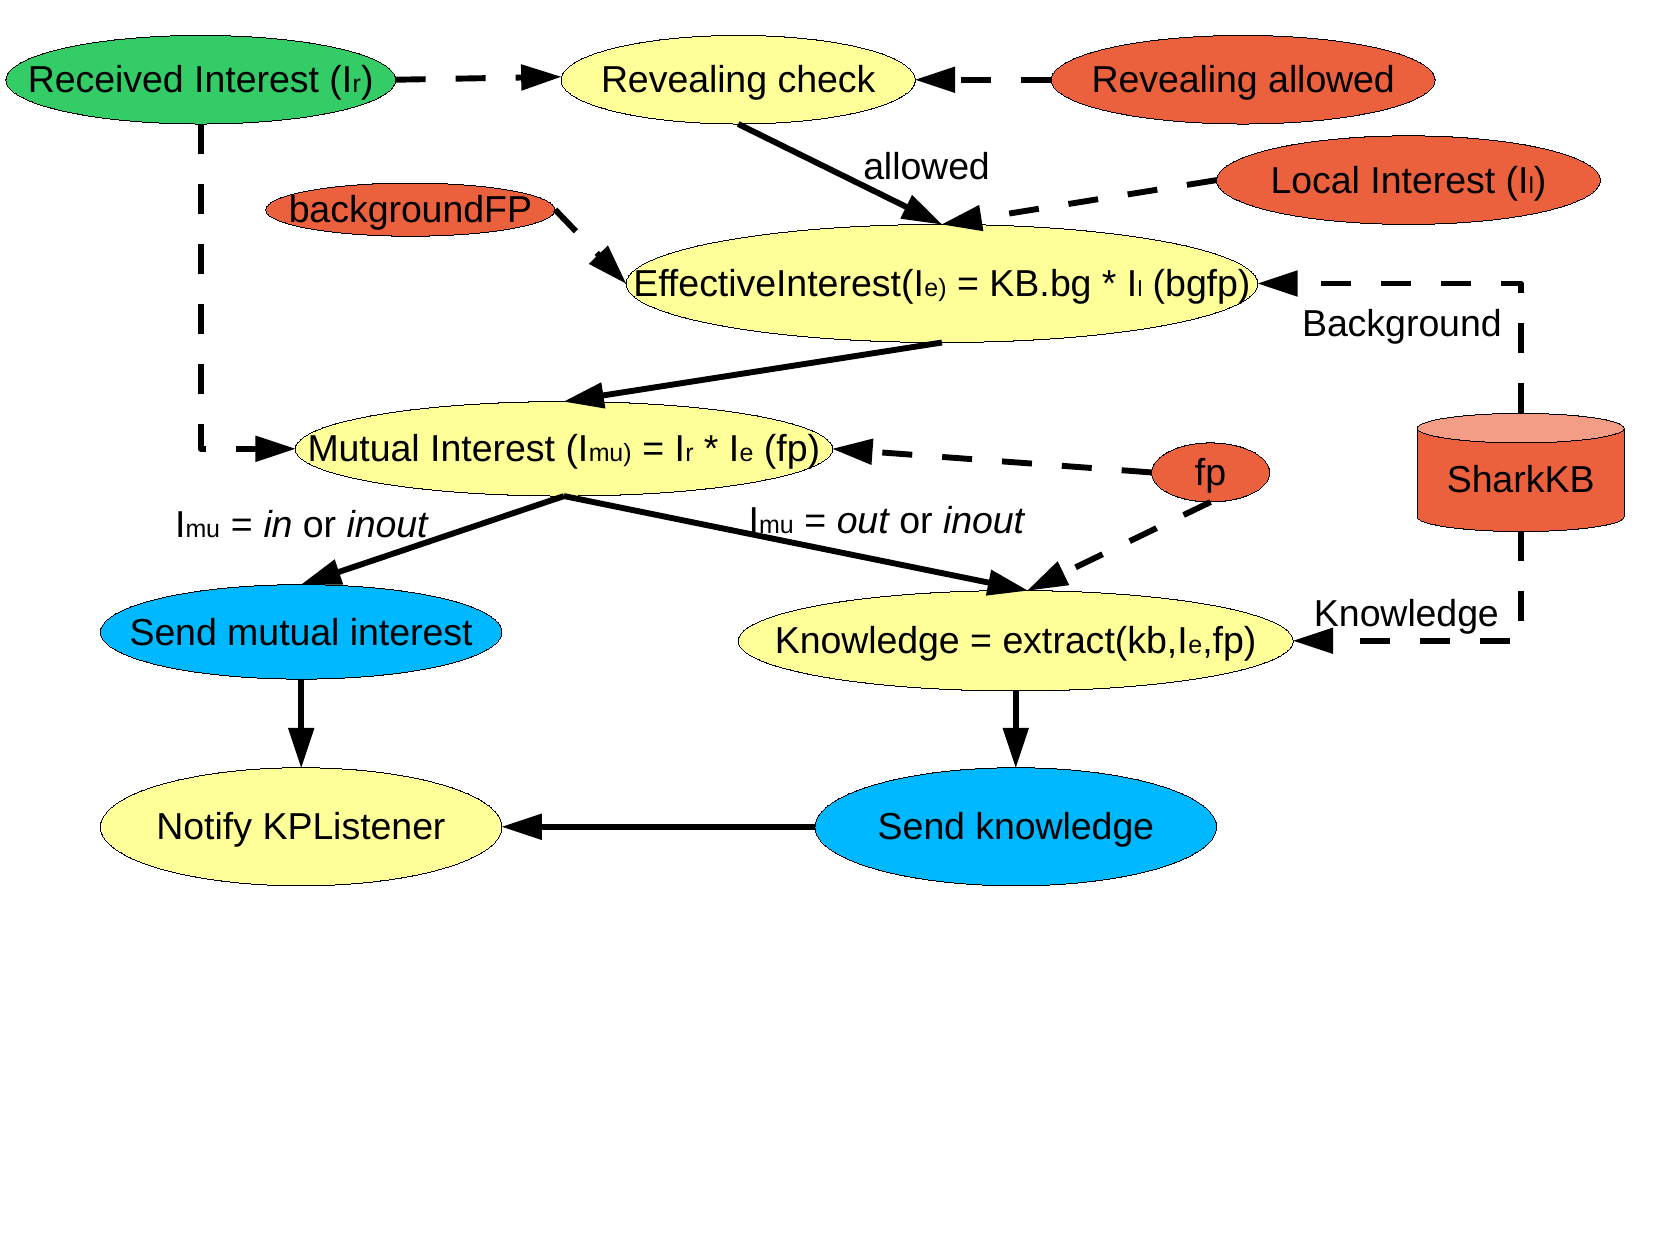

Received Interest (Ir)
Revealing check
Revealing allowed
Local Interest (Il)
allowed
backgroundFP
EffectiveInterest(Ie) = KB.bg * Il (bgfp)
Background
Mutual Interest (Imu) = Ir * Ie (fp)
SharkKB
fp
Imu = out or inout
Imu = in or inout
Send mutual interest
Knowledge
Knowledge = extract(kb,Ie,fp)
Notify KPListener
Send knowledge